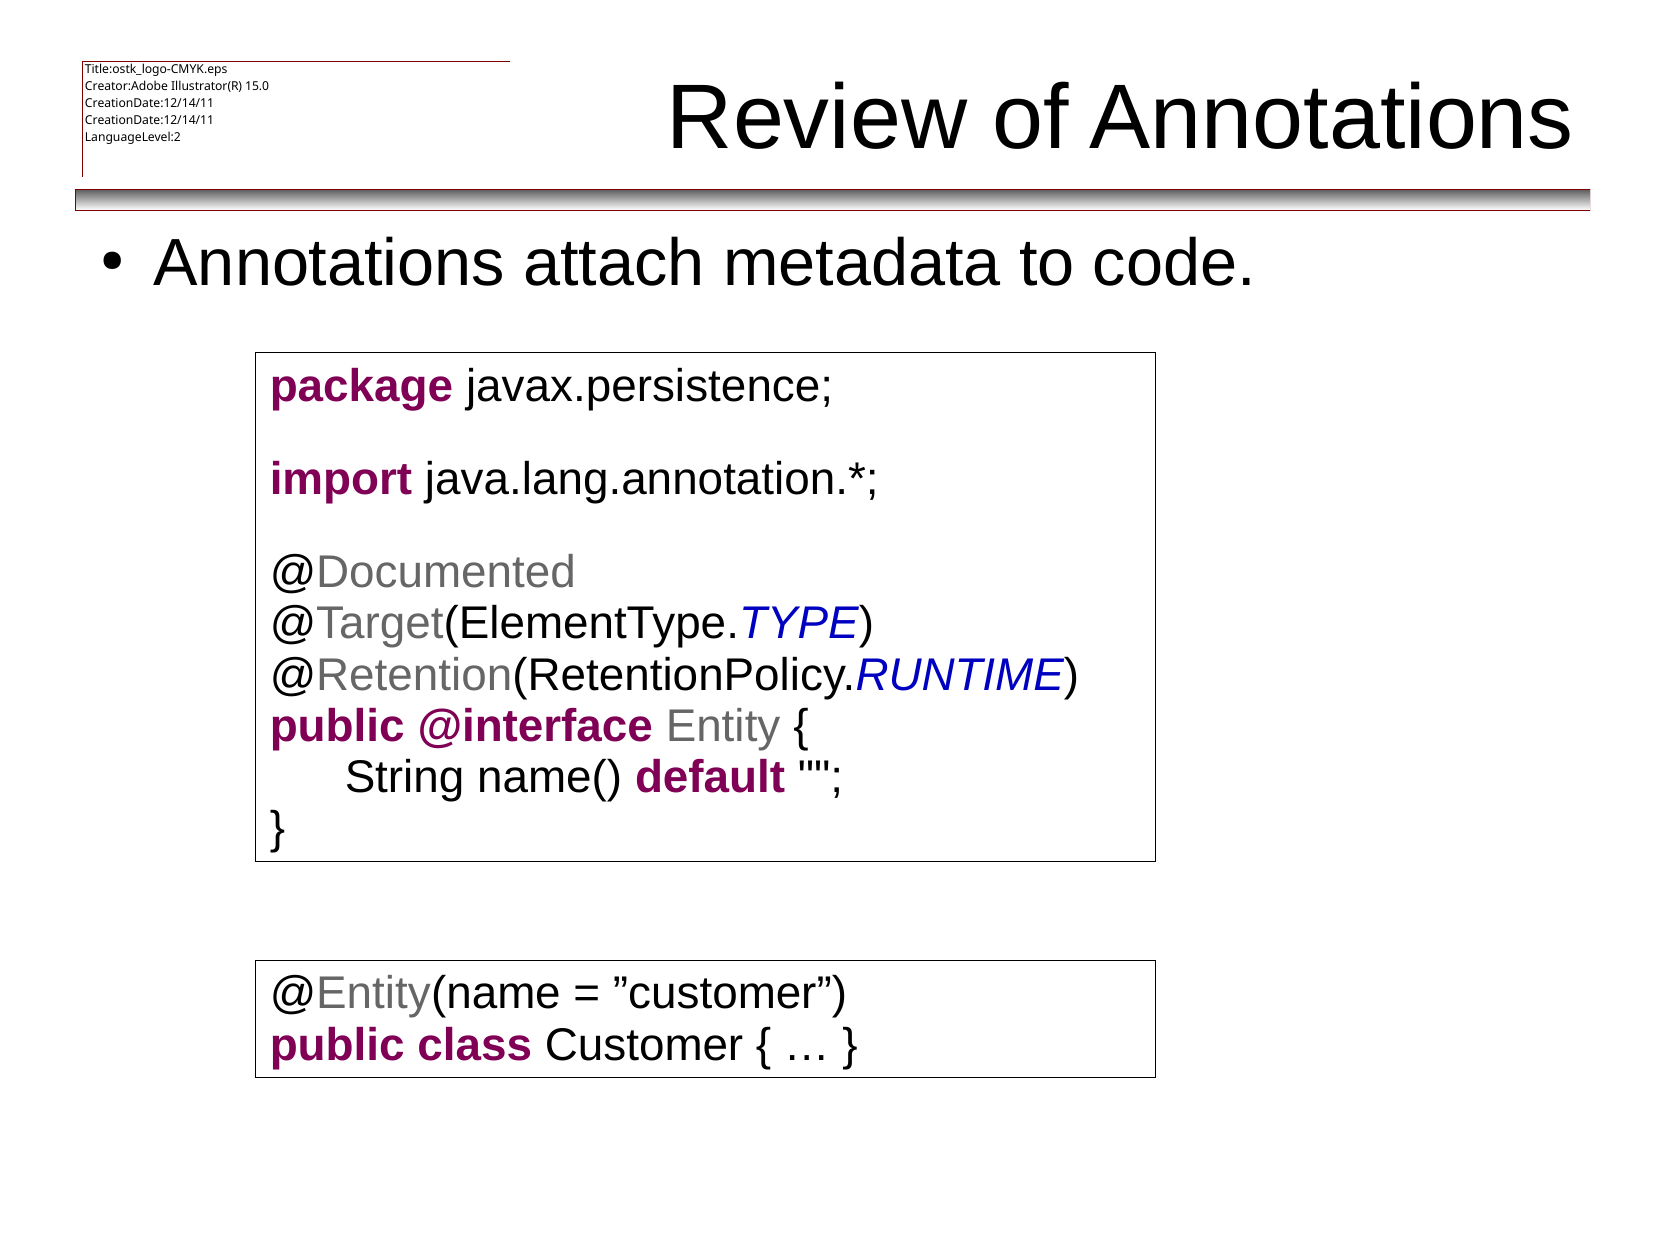

# Review of Annotations
Annotations attach metadata to code.
package javax.persistence;
import java.lang.annotation.*;
@Documented
@Target(ElementType.TYPE)
@Retention(RetentionPolicy.RUNTIME)
public @interface Entity {
	String name() default "";
}
@Entity(name = ”customer”)
public class Customer { … }